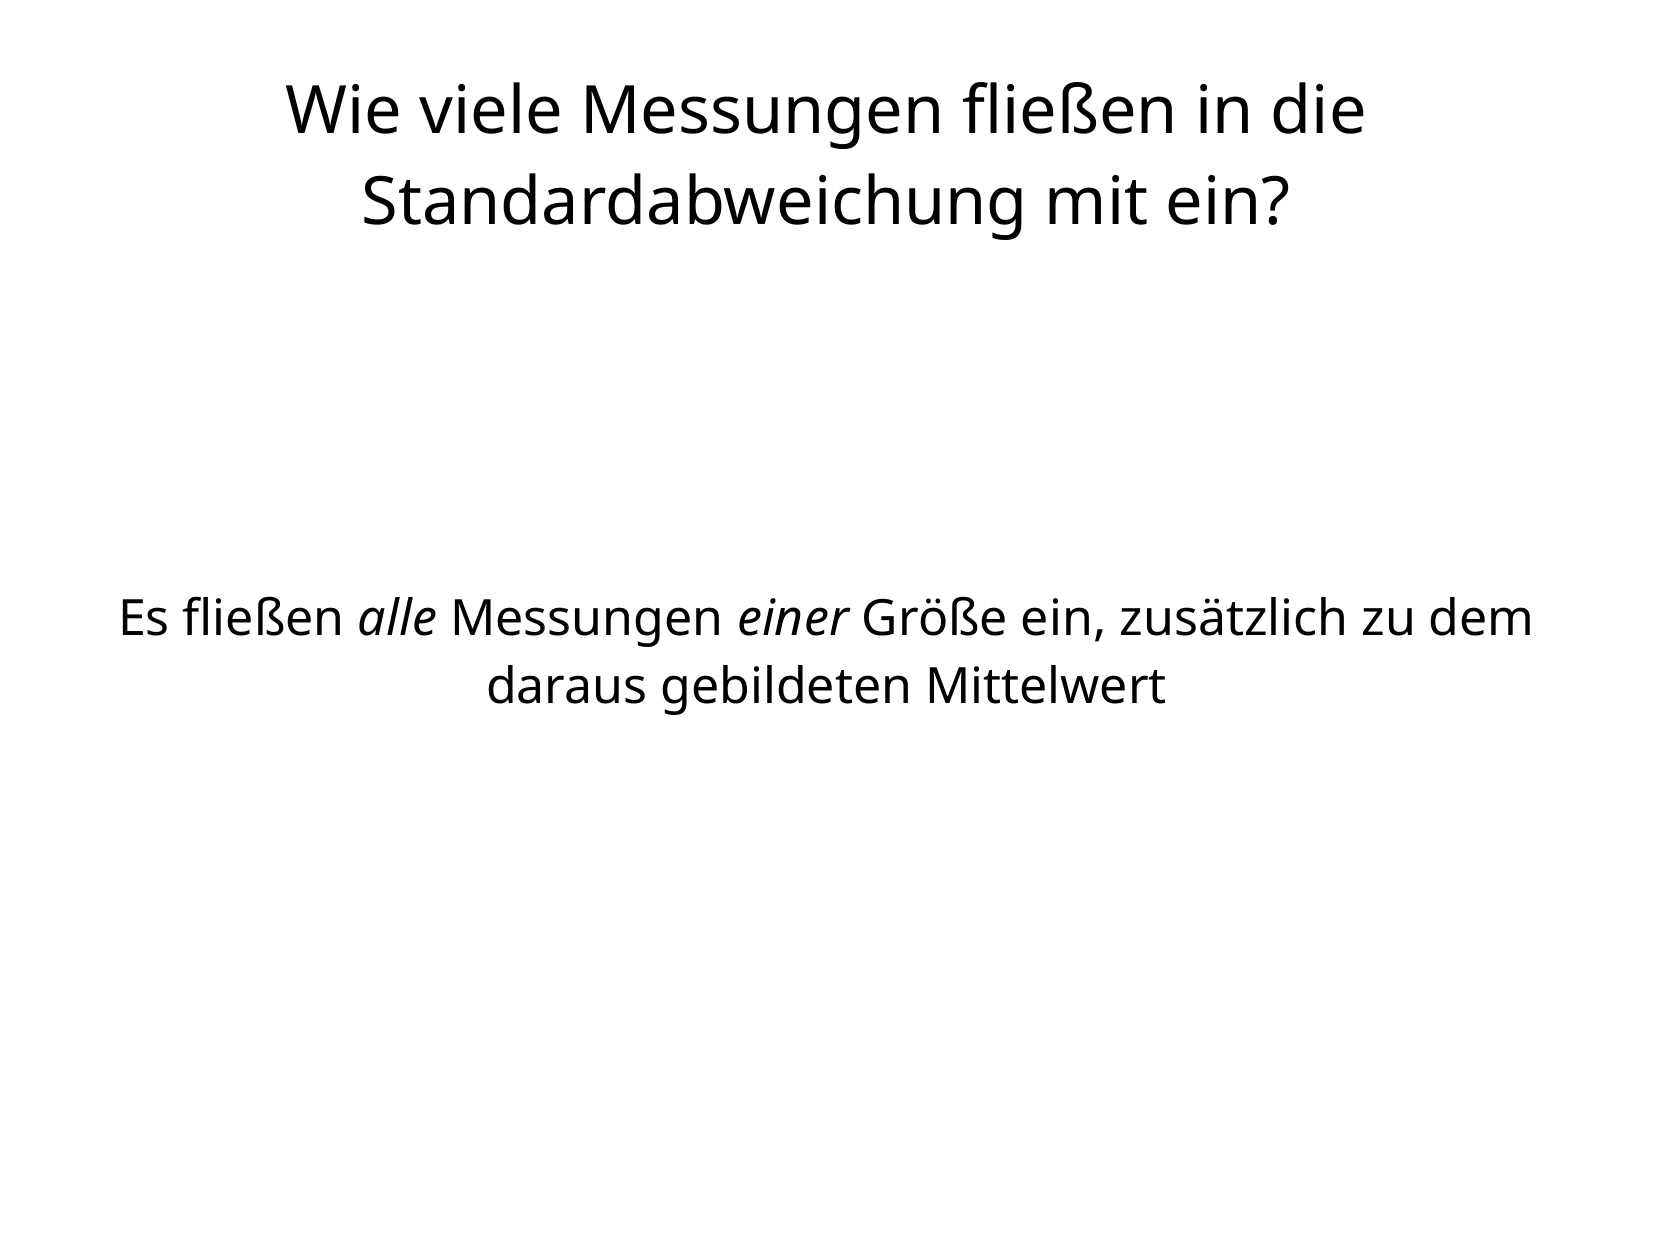

# Wie viele Messungen fließen in die Standardabweichung mit ein?
Es fließen alle Messungen einer Größe ein, zusätzlich zu dem daraus gebildeten Mittelwert